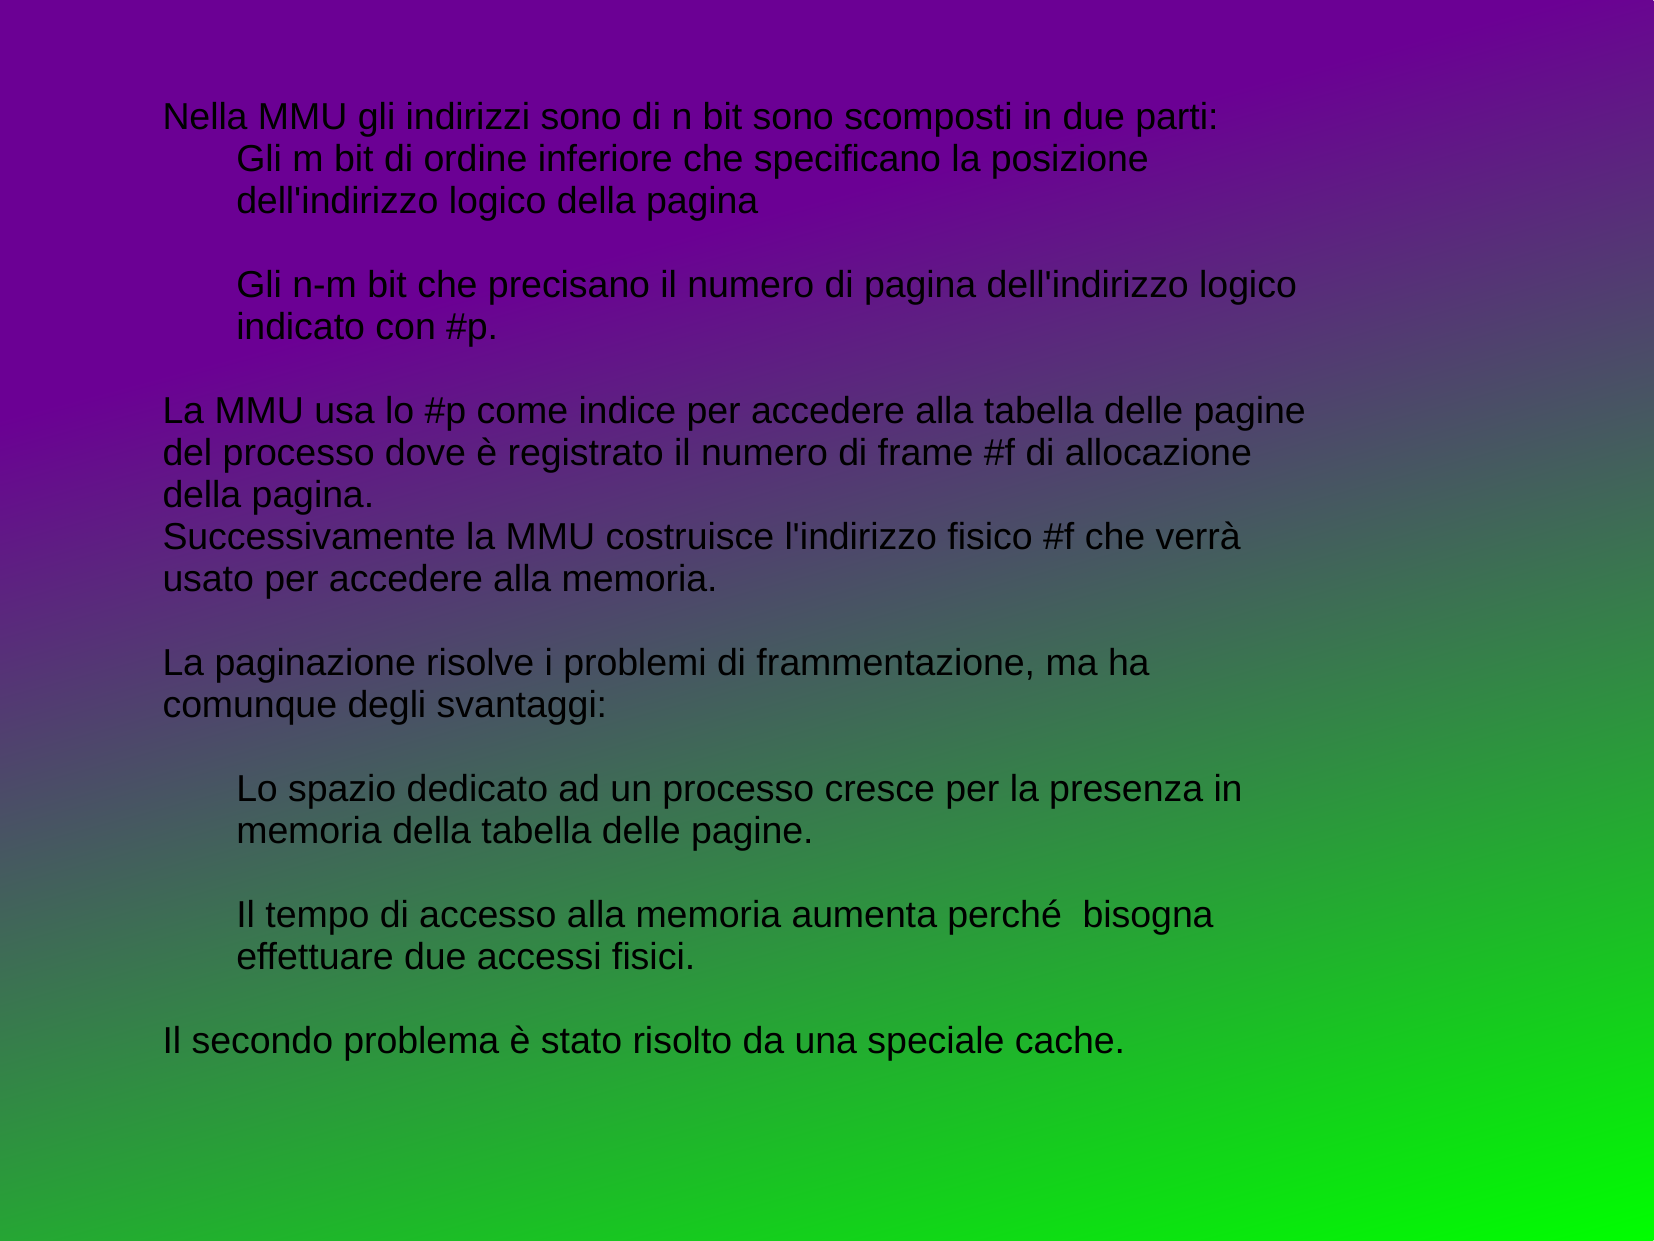

Nella MMU gli indirizzi sono di n bit sono scomposti in due parti:
	Gli m bit di ordine inferiore che specificano la posizione 			dell'indirizzo logico della pagina
	Gli n-m bit che precisano il numero di pagina dell'indirizzo logico 	indicato con #p.
La MMU usa lo #p come indice per accedere alla tabella delle pagine del processo dove è registrato il numero di frame #f di allocazione della pagina.
Successivamente la MMU costruisce l'indirizzo fisico #f che verrà usato per accedere alla memoria.
La paginazione risolve i problemi di frammentazione, ma ha comunque degli svantaggi:
	Lo spazio dedicato ad un processo cresce per la presenza in 		memoria della tabella delle pagine.
	Il tempo di accesso alla memoria aumenta perché bisogna 		effettuare due accessi fisici.
Il secondo problema è stato risolto da una speciale cache.